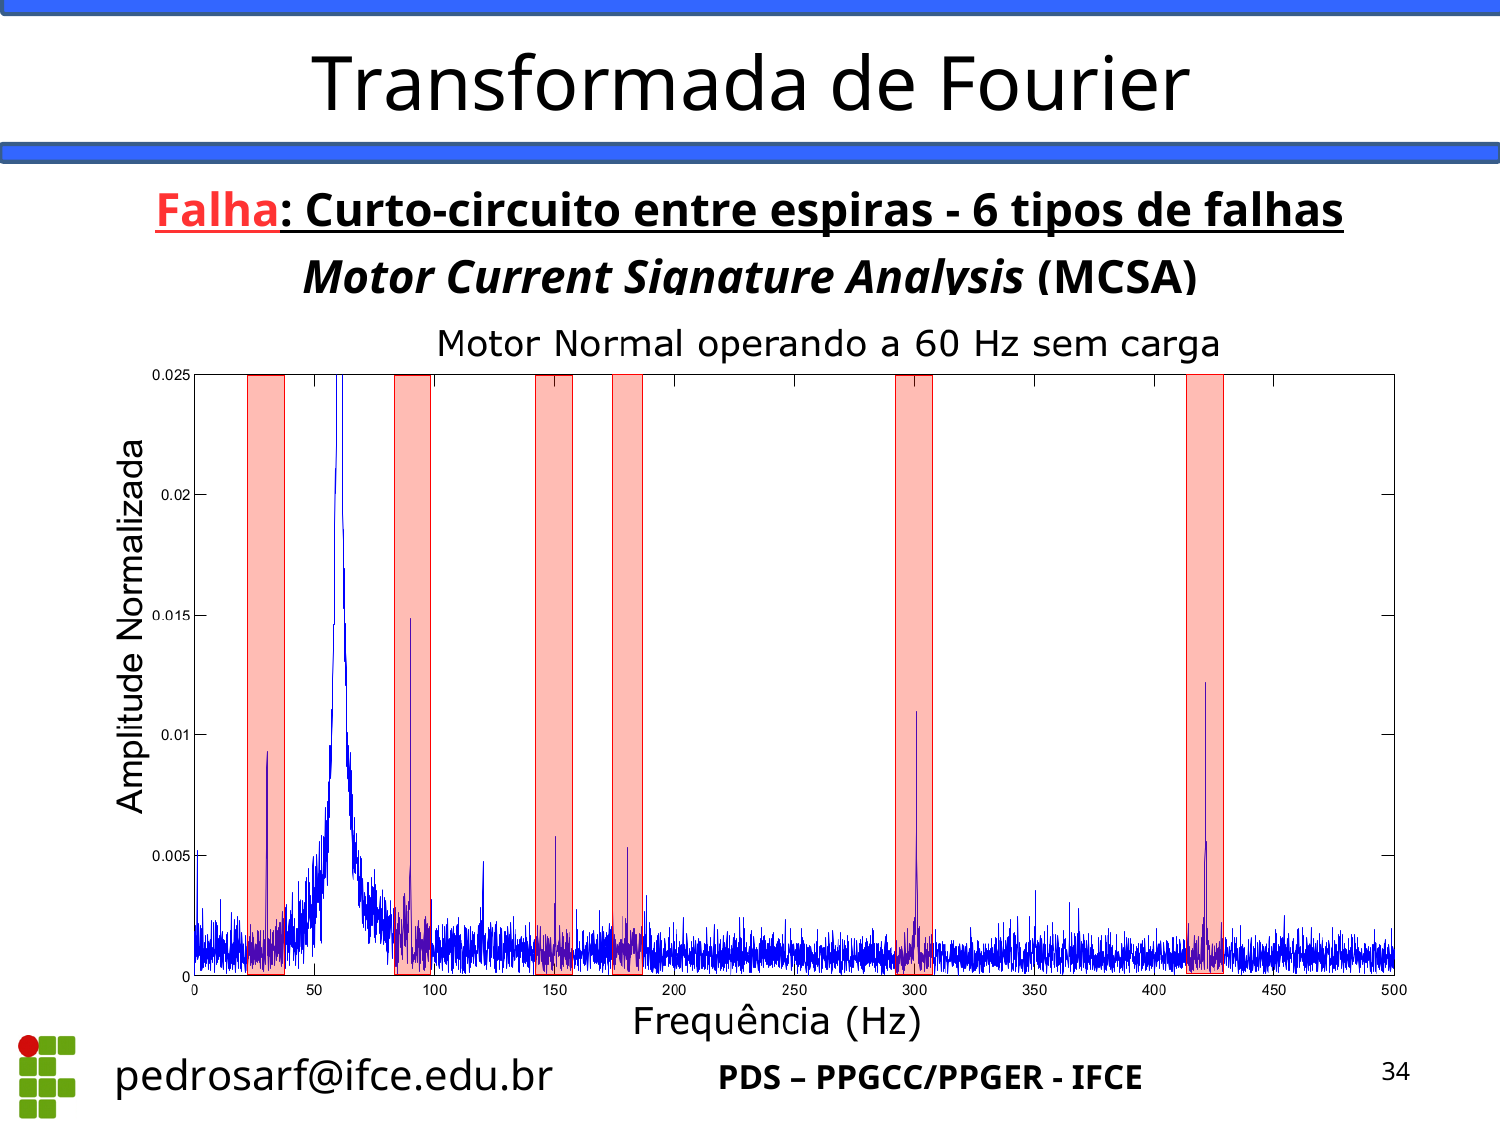

Transformada de Fourier
Falha: Curto-circuito entre espiras - 6 tipos de falhas
Motor Current Signature Analysis (MCSA)